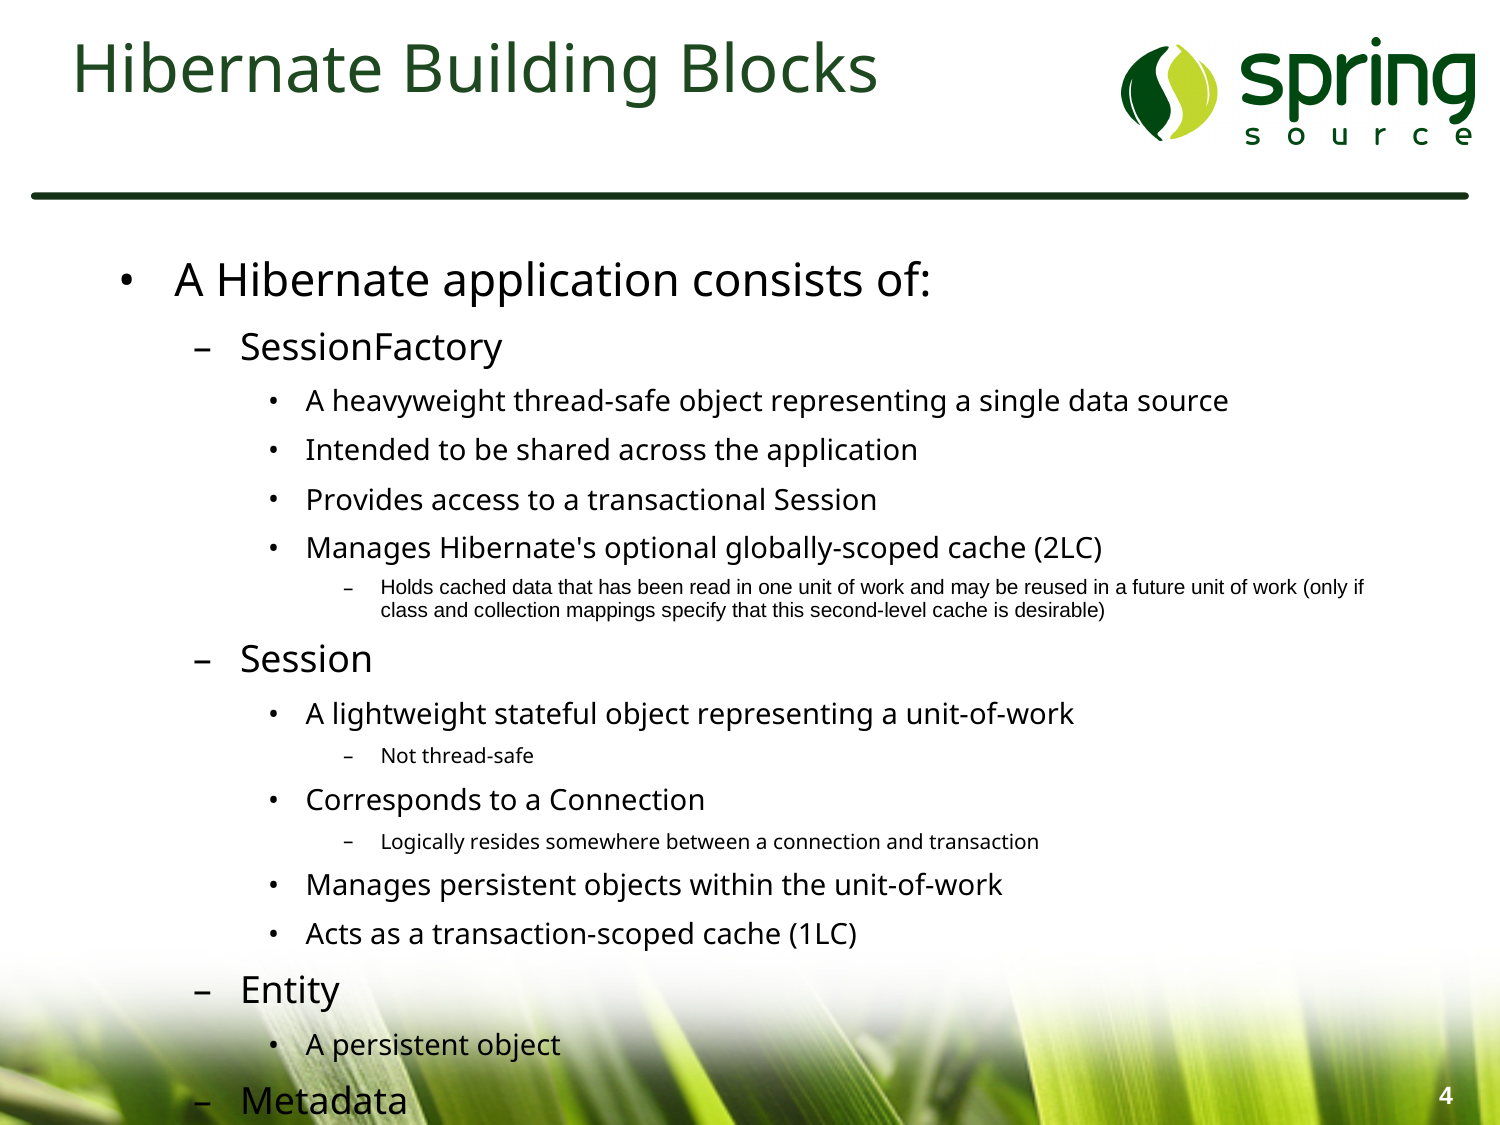

# Hibernate Building Blocks
A Hibernate application consists of:
SessionFactory
A heavyweight thread-safe object representing a single data source
Intended to be shared across the application
Provides access to a transactional Session
Manages Hibernate's optional globally-scoped cache (2LC)
Holds cached data that has been read in one unit of work and may be reused in a future unit of work (only if class and collection mappings specify that this second-level cache is desirable)
Session
A lightweight stateful object representing a unit-of-work
Not thread-safe
Corresponds to a Connection
Logically resides somewhere between a connection and transaction
Manages persistent objects within the unit-of-work
Acts as a transaction-scoped cache (1LC)
Entity
A persistent object
Metadata
XML or Annotation based